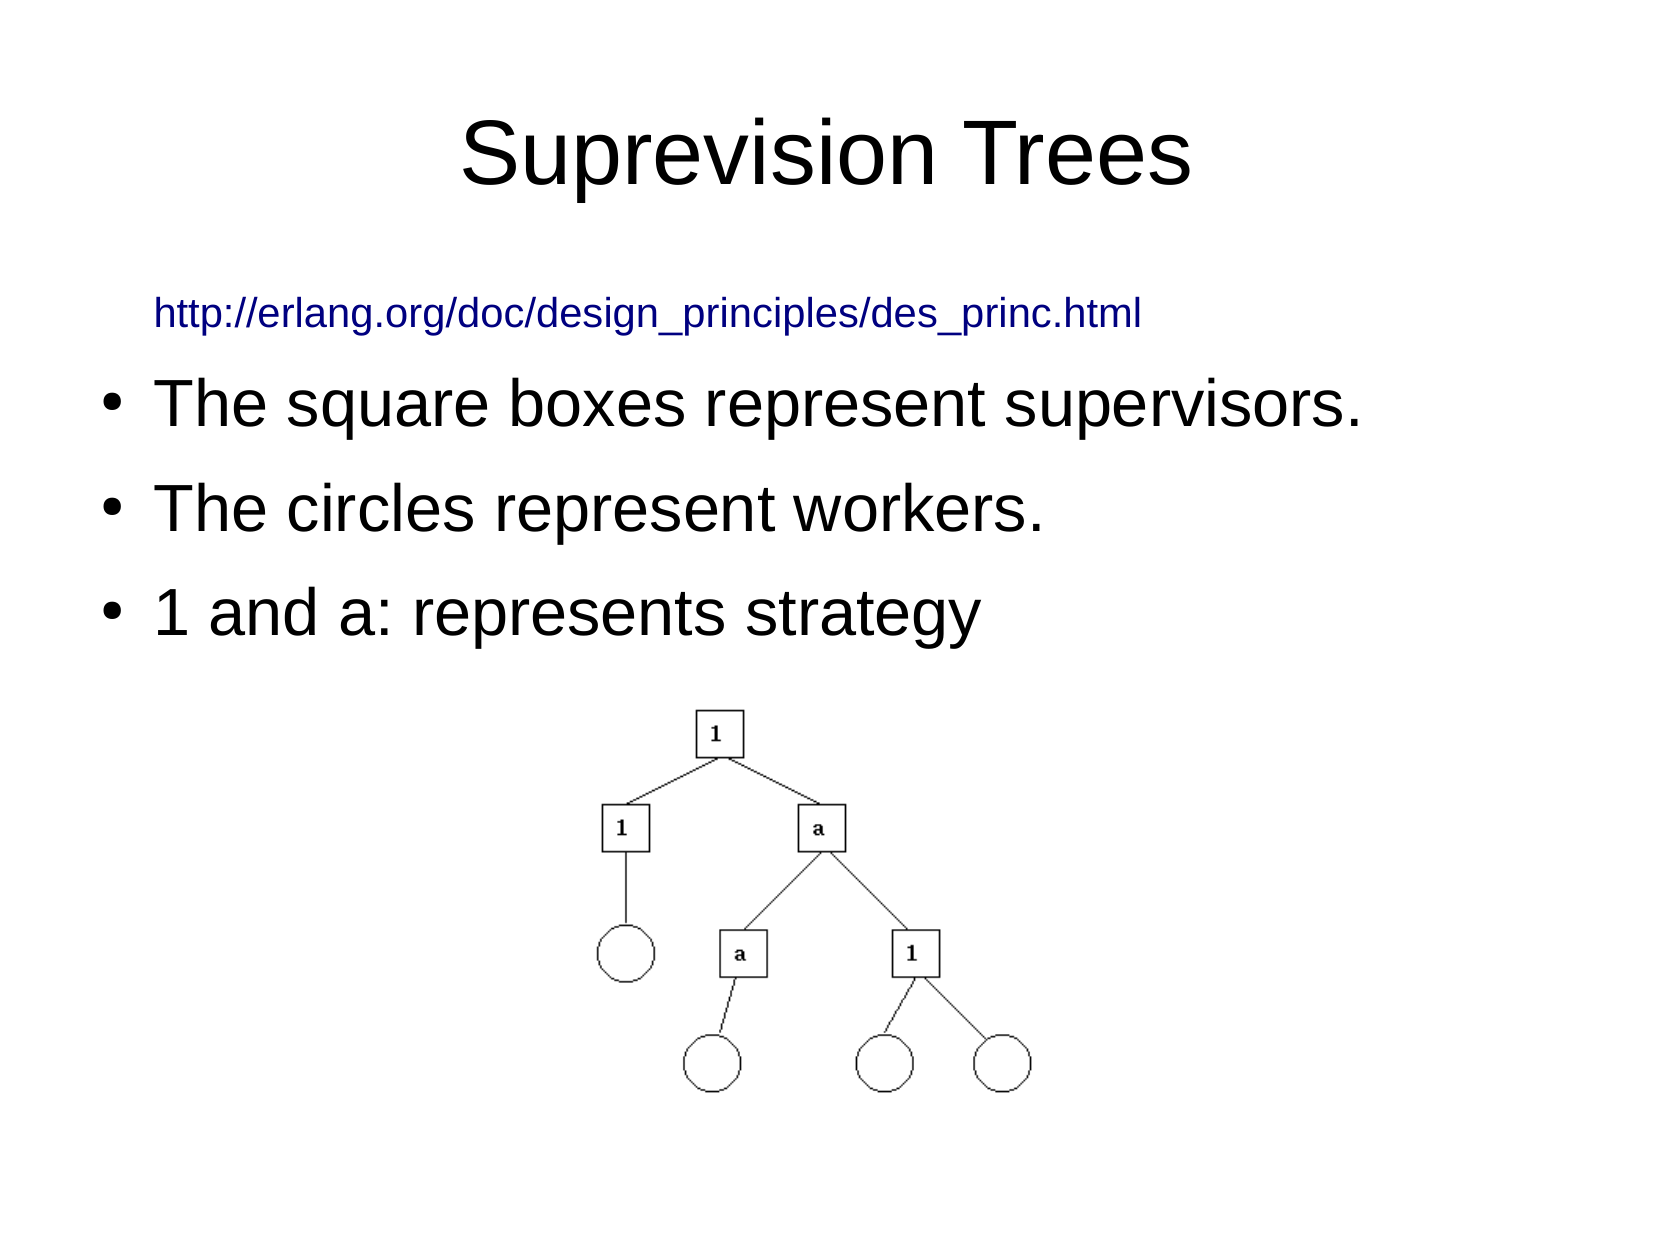

# Suprevision Trees
http://erlang.org/doc/design_principles/des_princ.html
The square boxes represent supervisors.
The circles represent workers.
1 and a: represents strategy